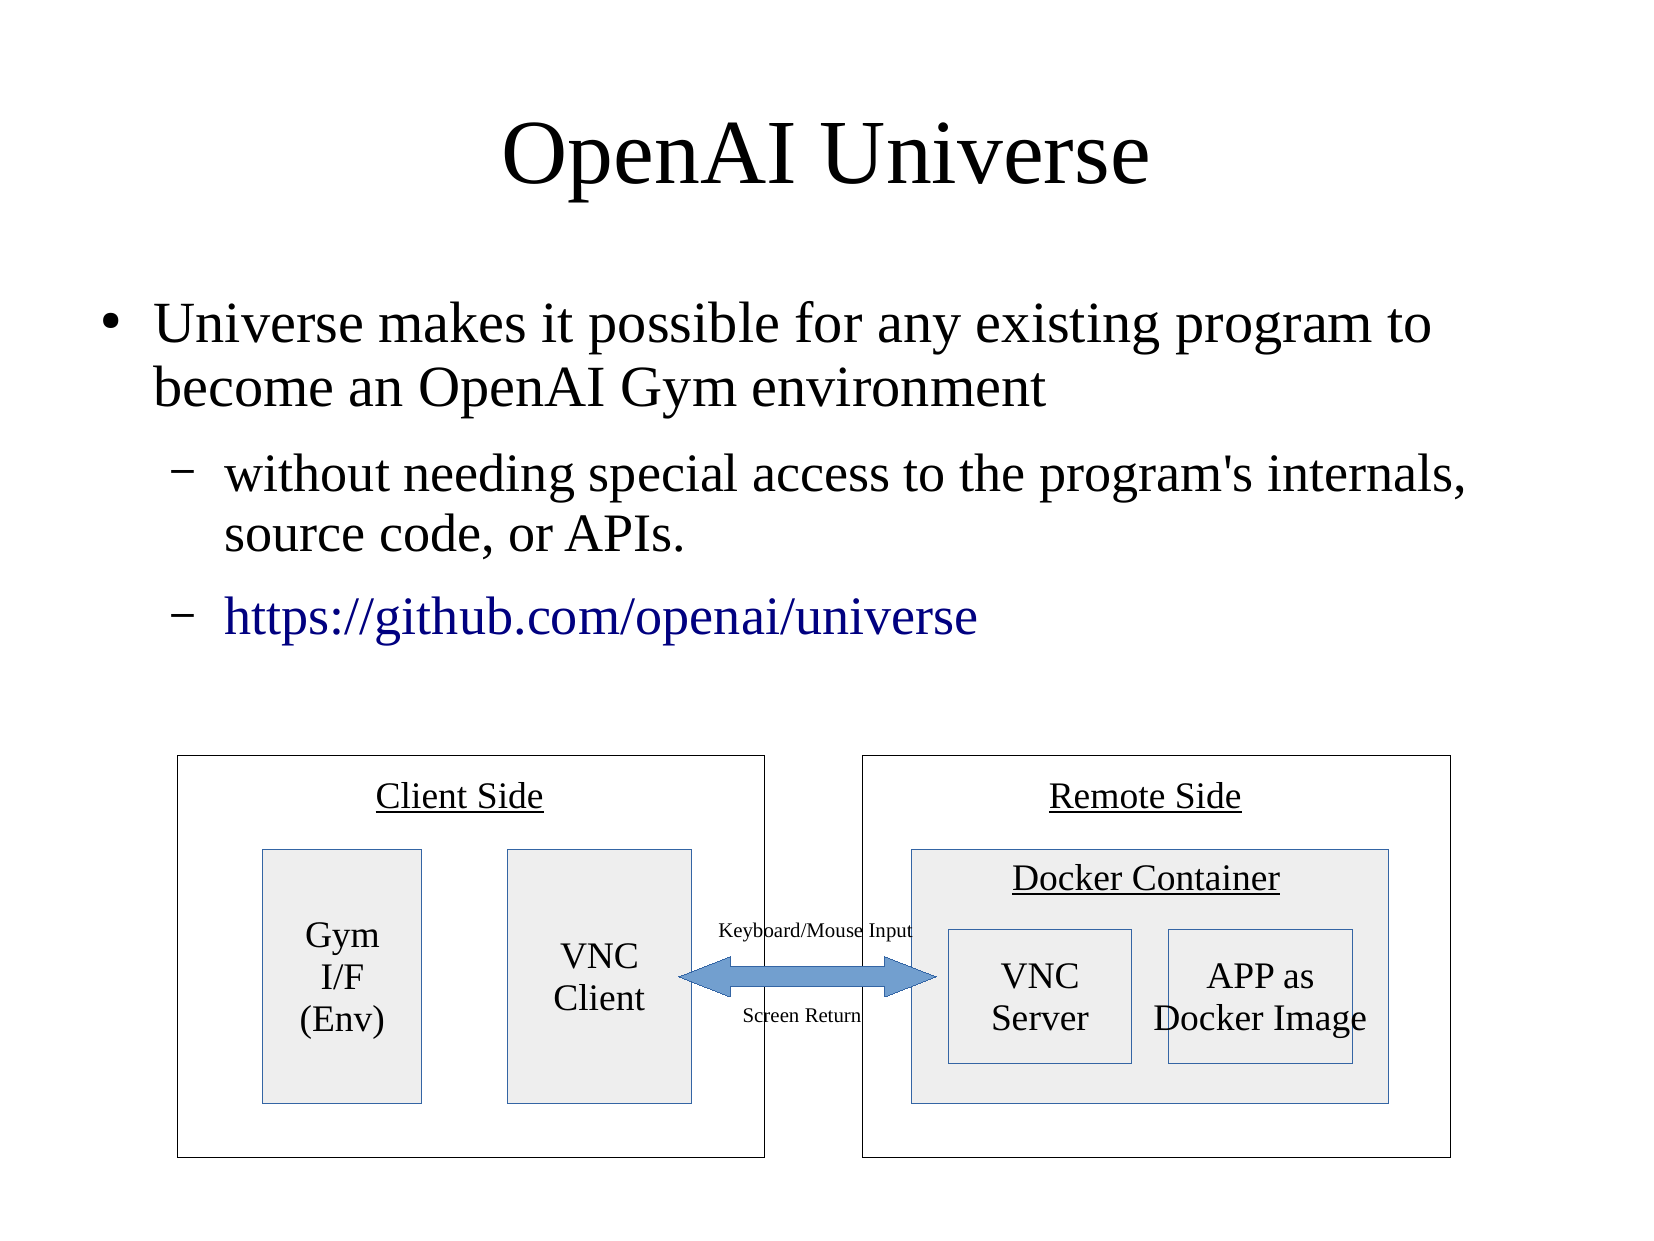

# OpenAI Universe
Universe makes it possible for any existing program to become an OpenAI Gym environment
without needing special access to the program's internals, source code, or APIs.
https://github.com/openai/universe
Client Side
Remote Side
Gym
I/F
(Env)
VNC
Client
Docker Container
Keyboard/Mouse Input
VNC
Server
APP as
Docker Image
Screen Return